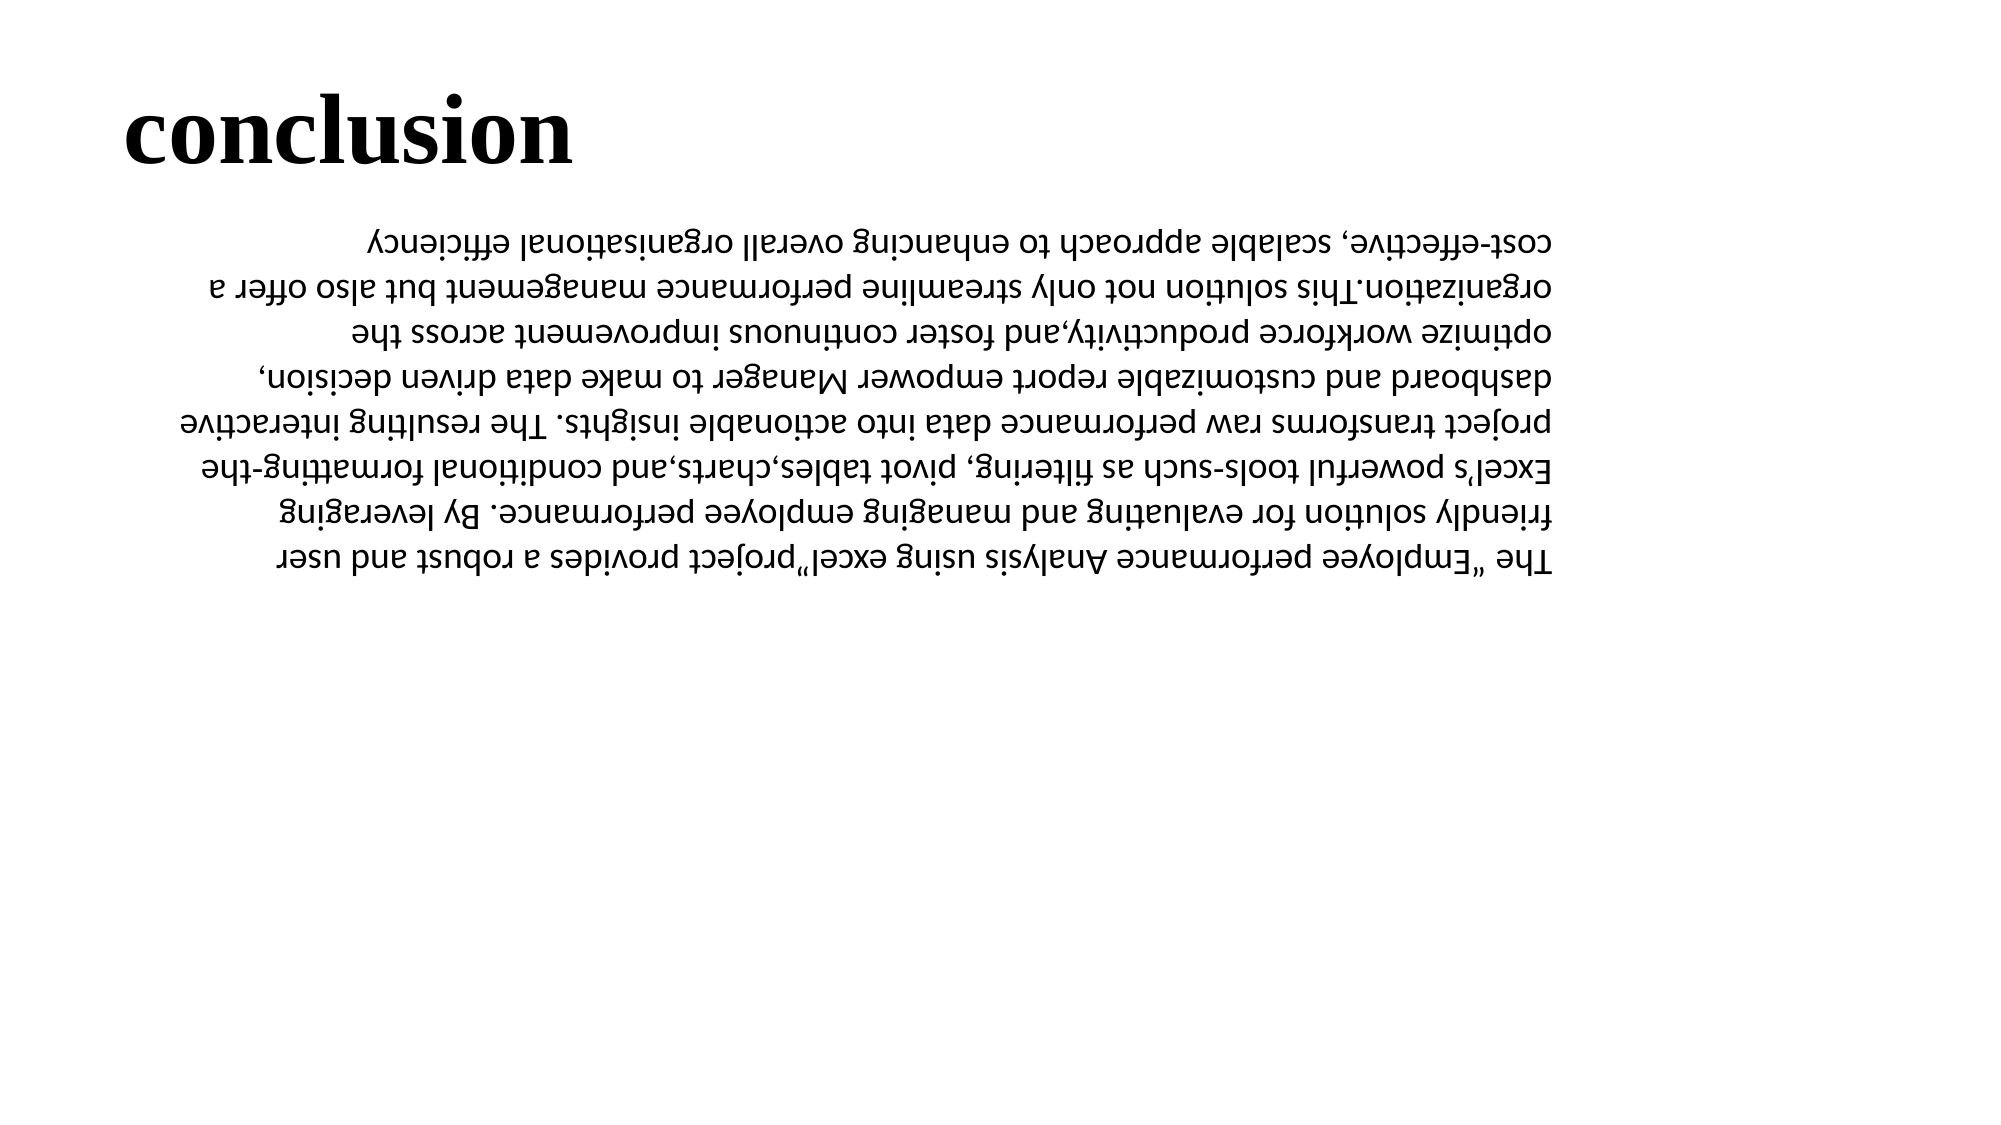

# conclusion
The “Employee performance Analysis using excel”project provides a robust and user friendly solution for evaluating and managing employee performance. By leveraging Excel’s powerful tools-such as filtering, pivot tables,charts,and conditional formatting-the project transforms raw performance data into actionable insights. The resulting interactive dashboard and customizable report empower Manager to make data driven decision, optimize workforce productivity,and foster continuous improvement across the organization.This solution not only streamline performance management but also offer a cost-effective, scalable approach to enhancing overall organisational efficiency